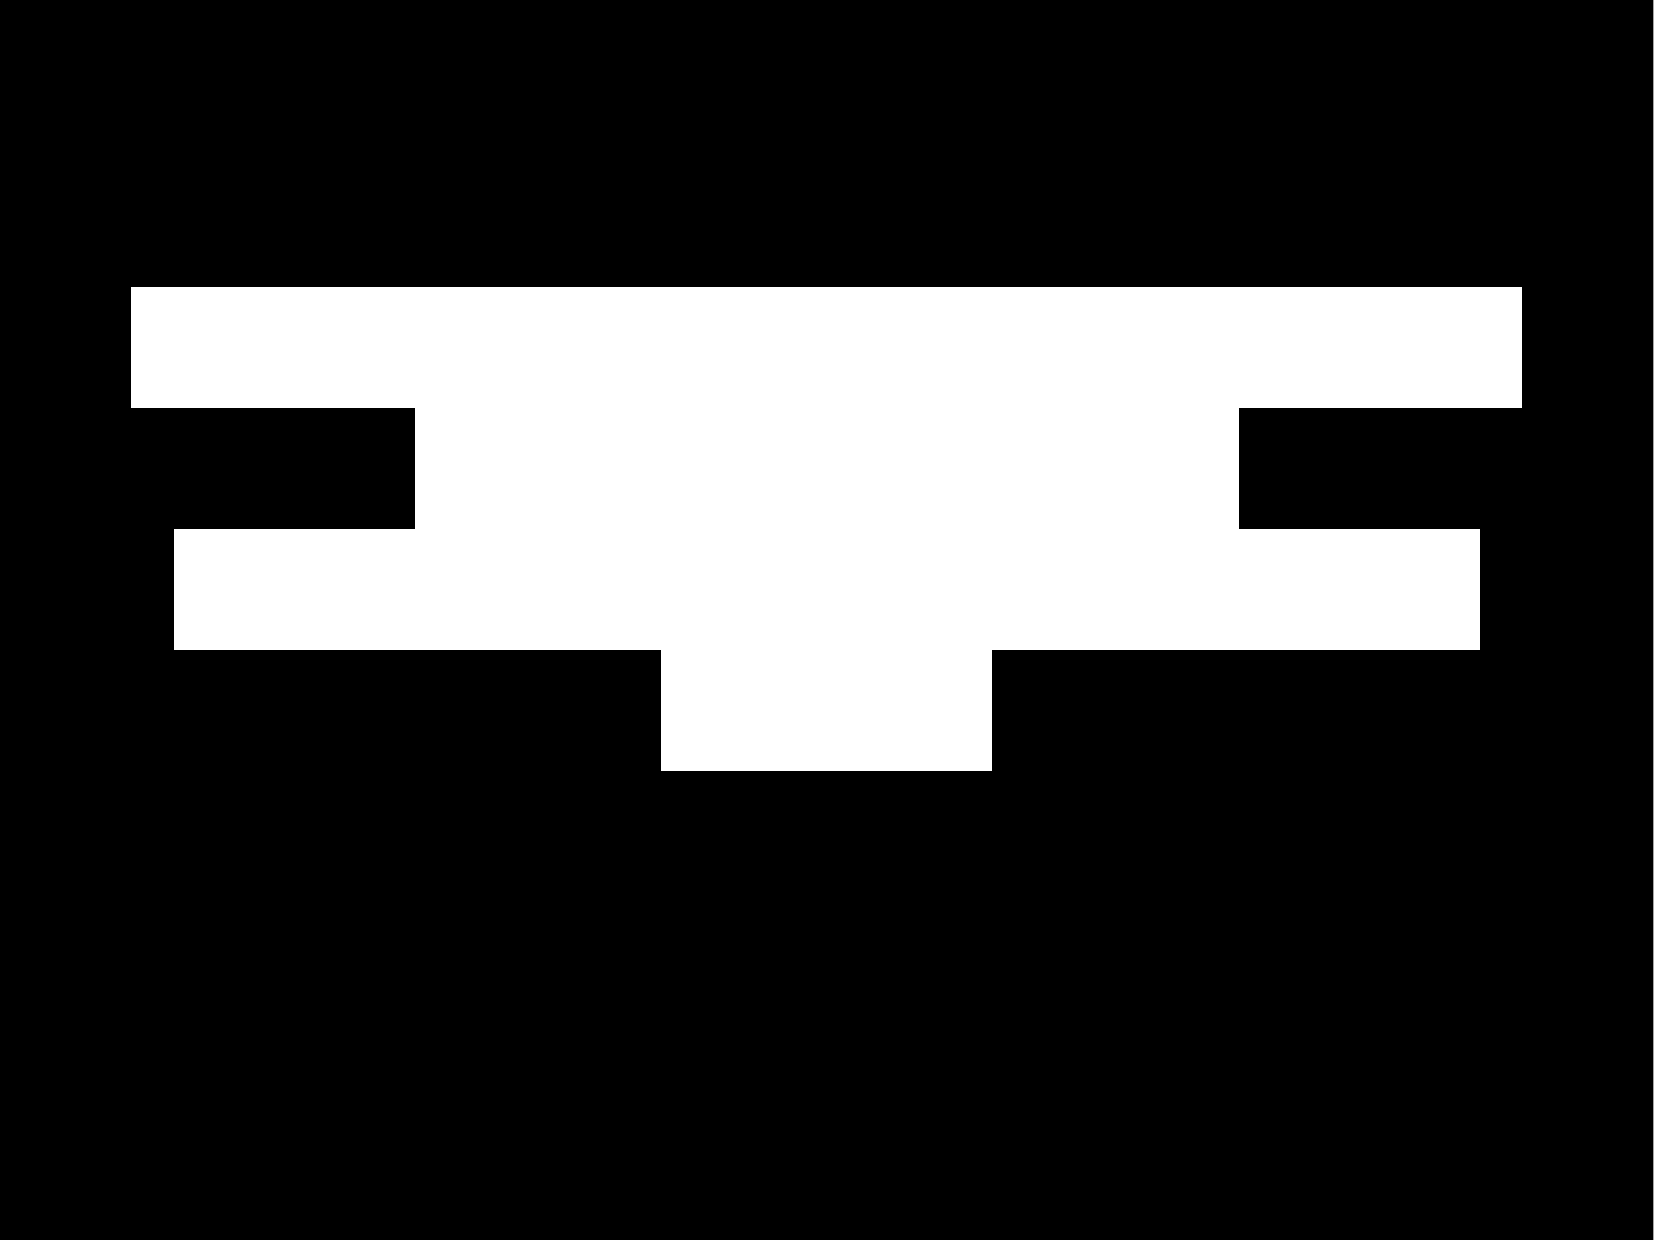

# A hora é chegada, o tempo é este e Ele vem…
(O Espírito e a noiva dizem vem...)